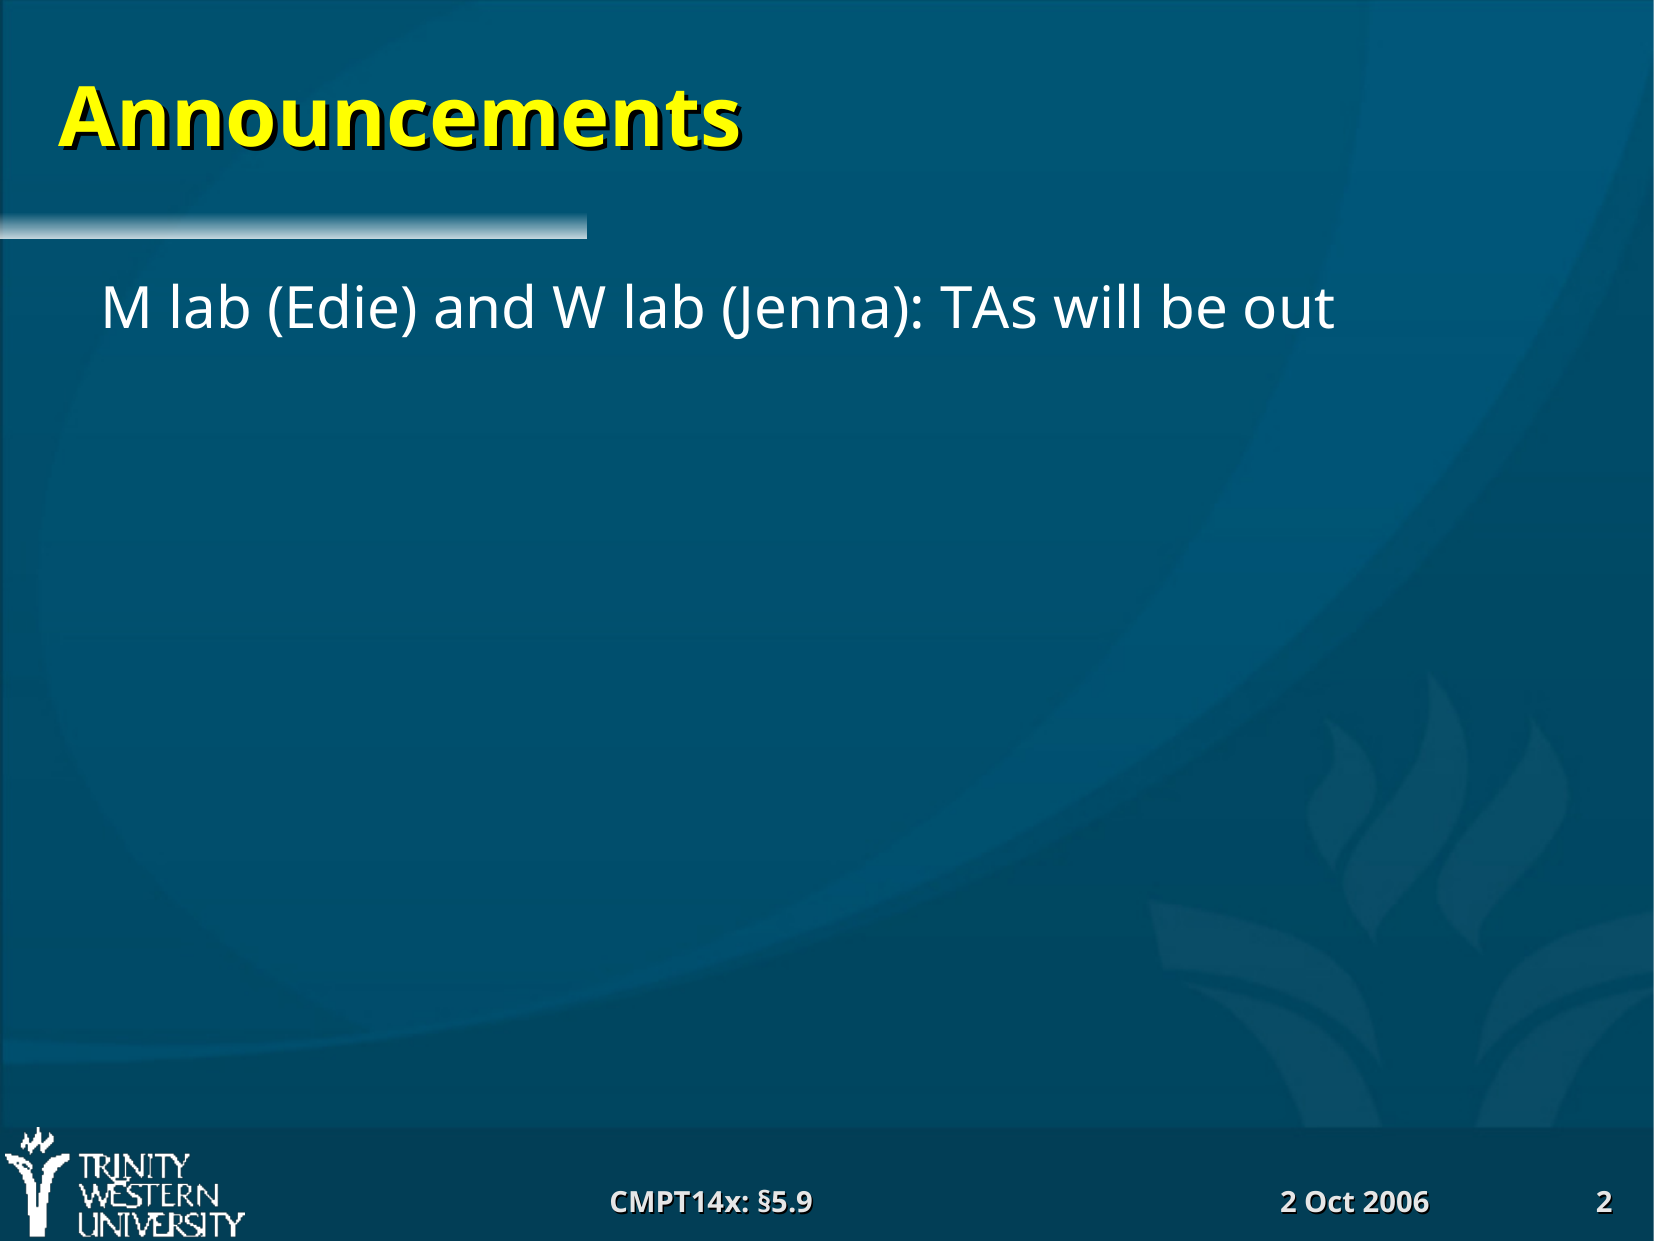

# Announcements
M lab (Edie) and W lab (Jenna): TAs will be out
CMPT14x: §5.9
2 Oct 2006
2